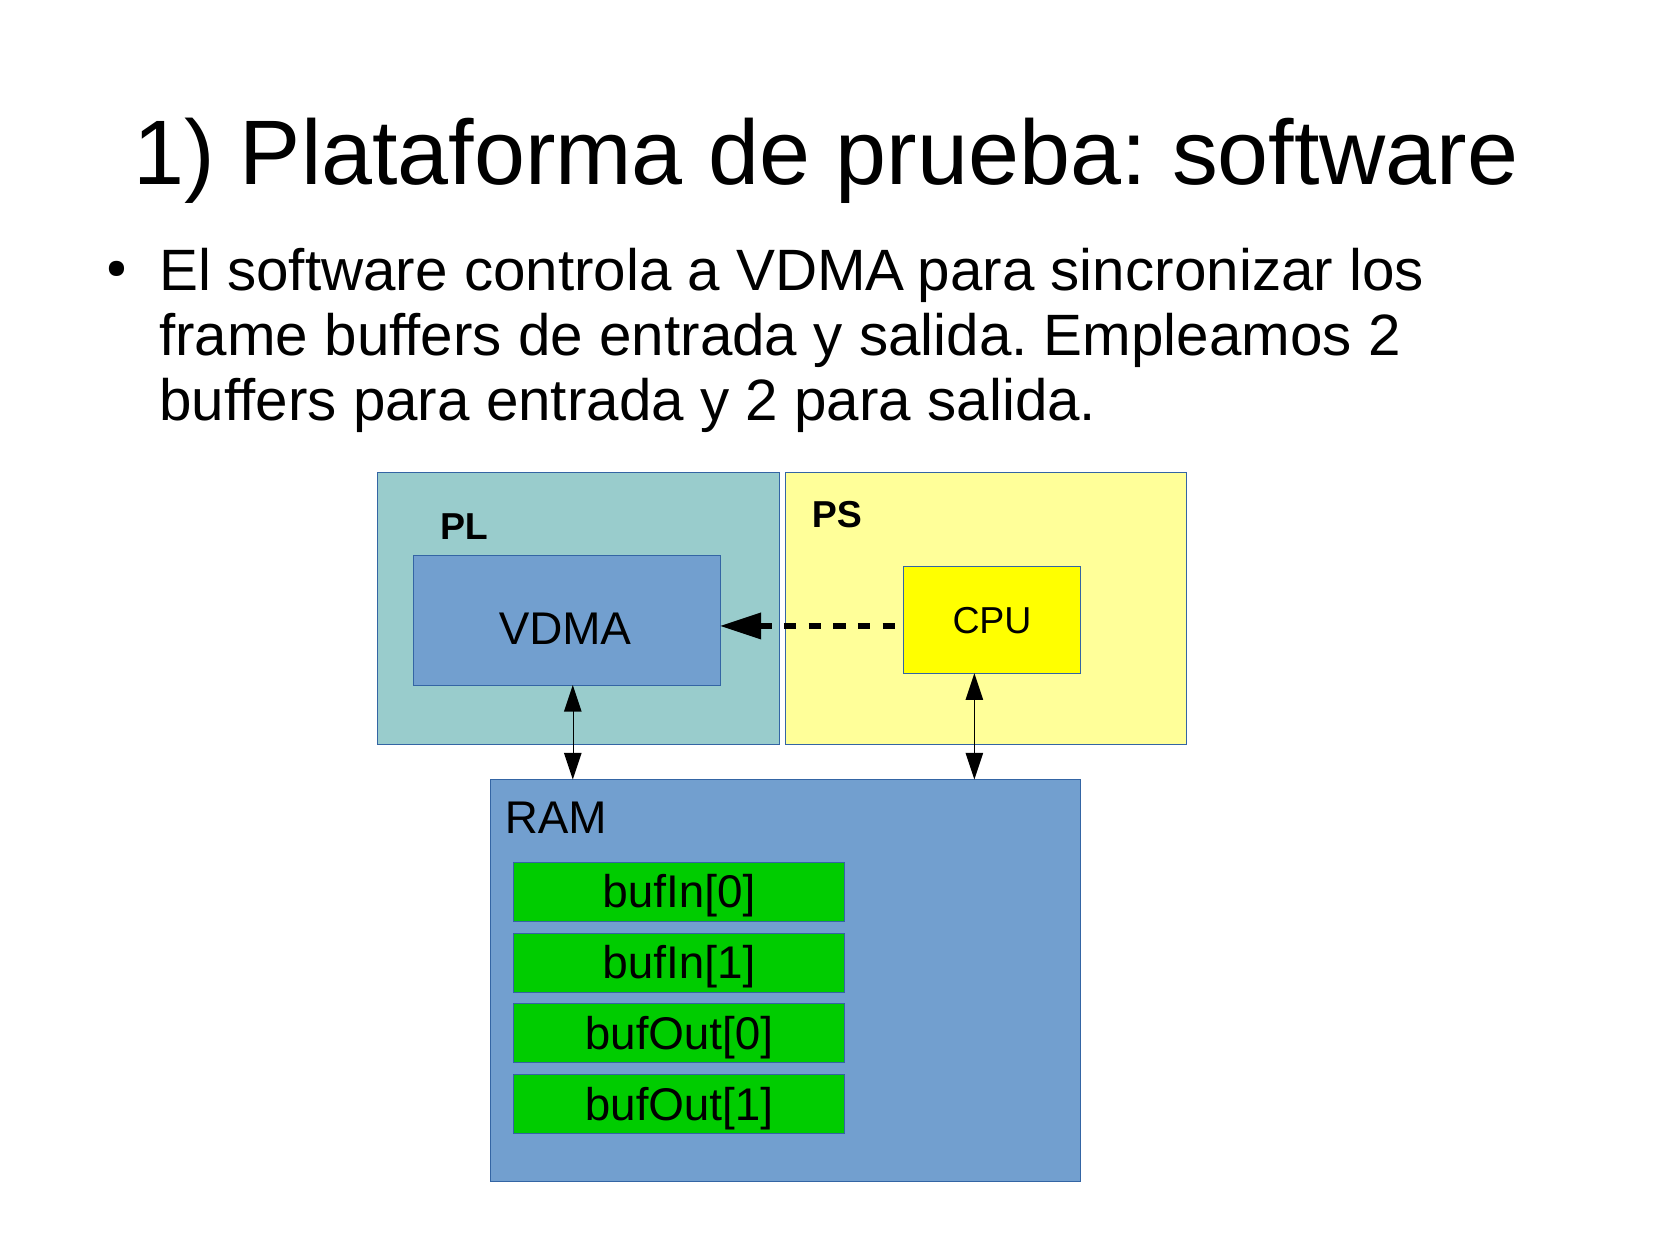

# 1) Plataforma de prueba: software
El software controla a VDMA para sincronizar los frame buffers de entrada y salida. Empleamos 2 buffers para entrada y 2 para salida.
PS
PL
CPU
VDMA
RAM
bufIn[0]
bufIn[1]
bufOut[0]
bufOut[1]